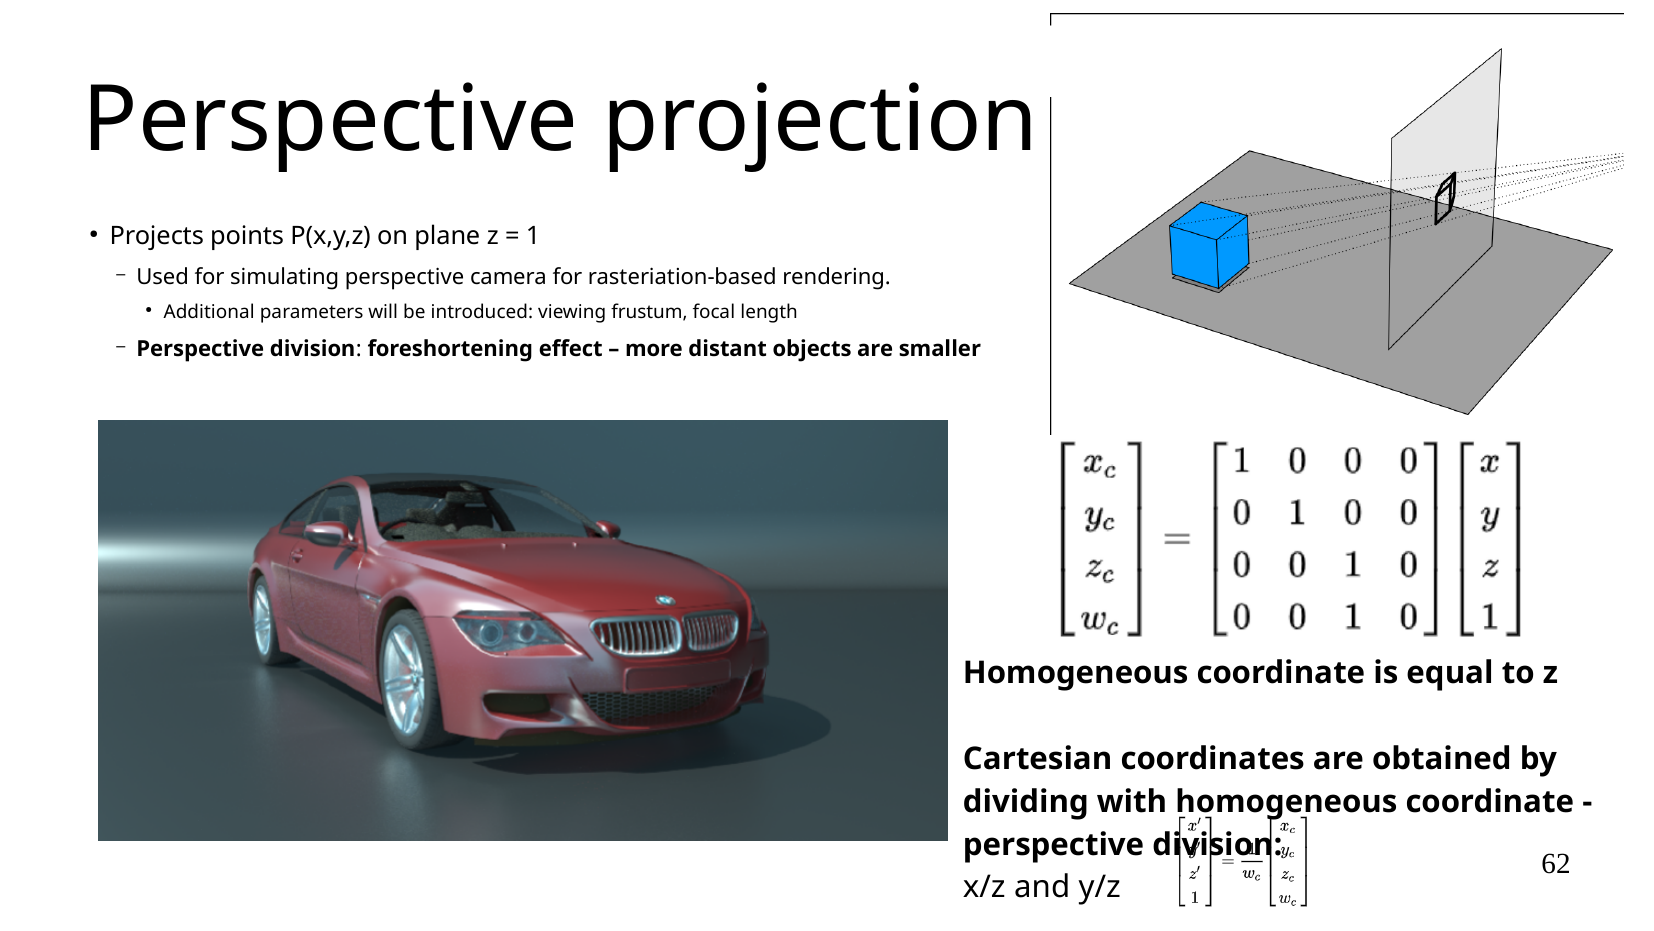

# Perspective projection
Projects points P(x,y,z) on plane z = 1
Used for simulating perspective camera for rasteriation-based rendering.
Additional parameters will be introduced: viewing frustum, focal length
Perspective division: foreshortening effect – more distant objects are smaller
Homogeneous coordinate is equal to z
Cartesian coordinates are obtained by dividing with homogeneous coordinate - perspective division:
x/z and y/z
62